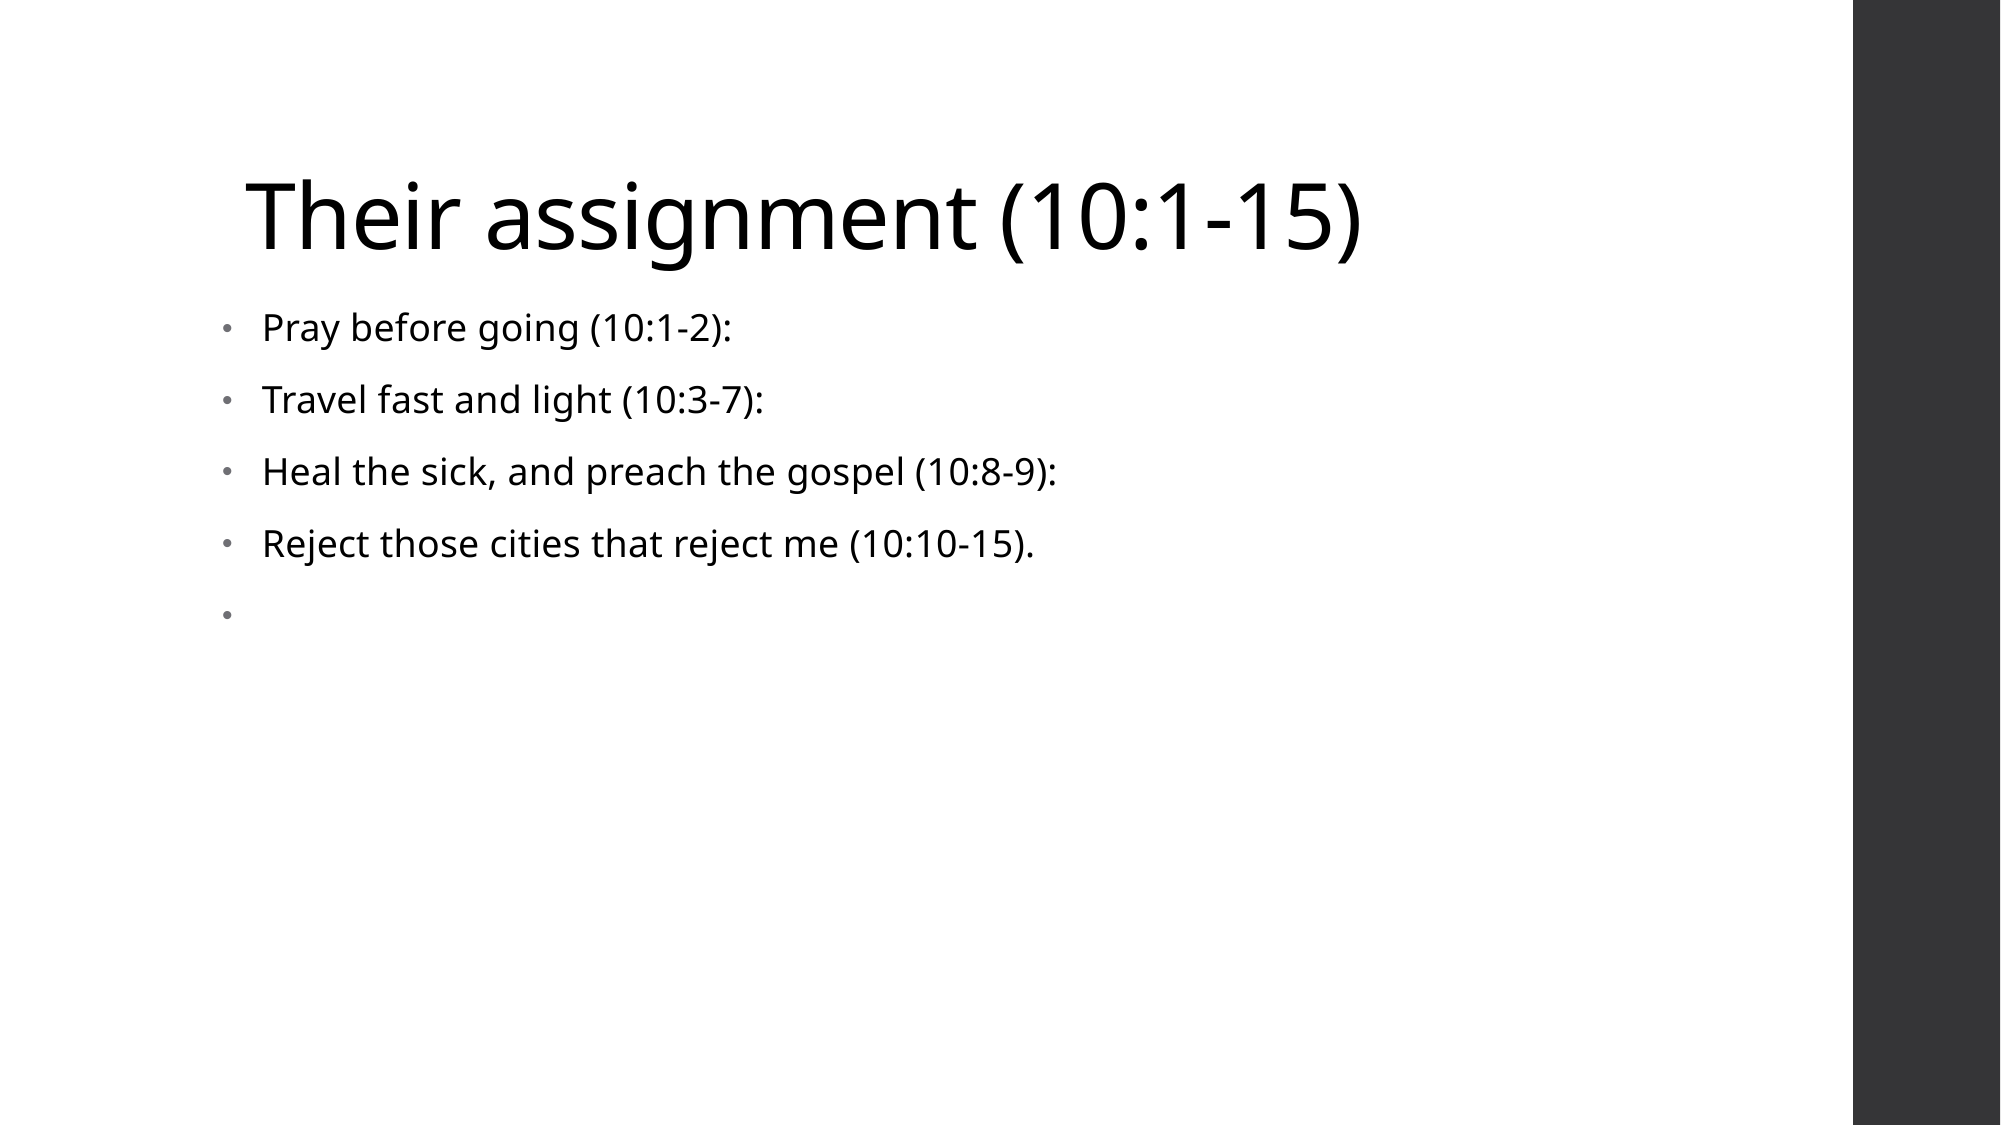

# Their assignment (10:1-15)
 Pray before going (10:1-2):
 Travel fast and light (10:3-7):
 Heal the sick, and preach the gospel (10:8-9):
 Reject those cities that reject me (10:10-15).